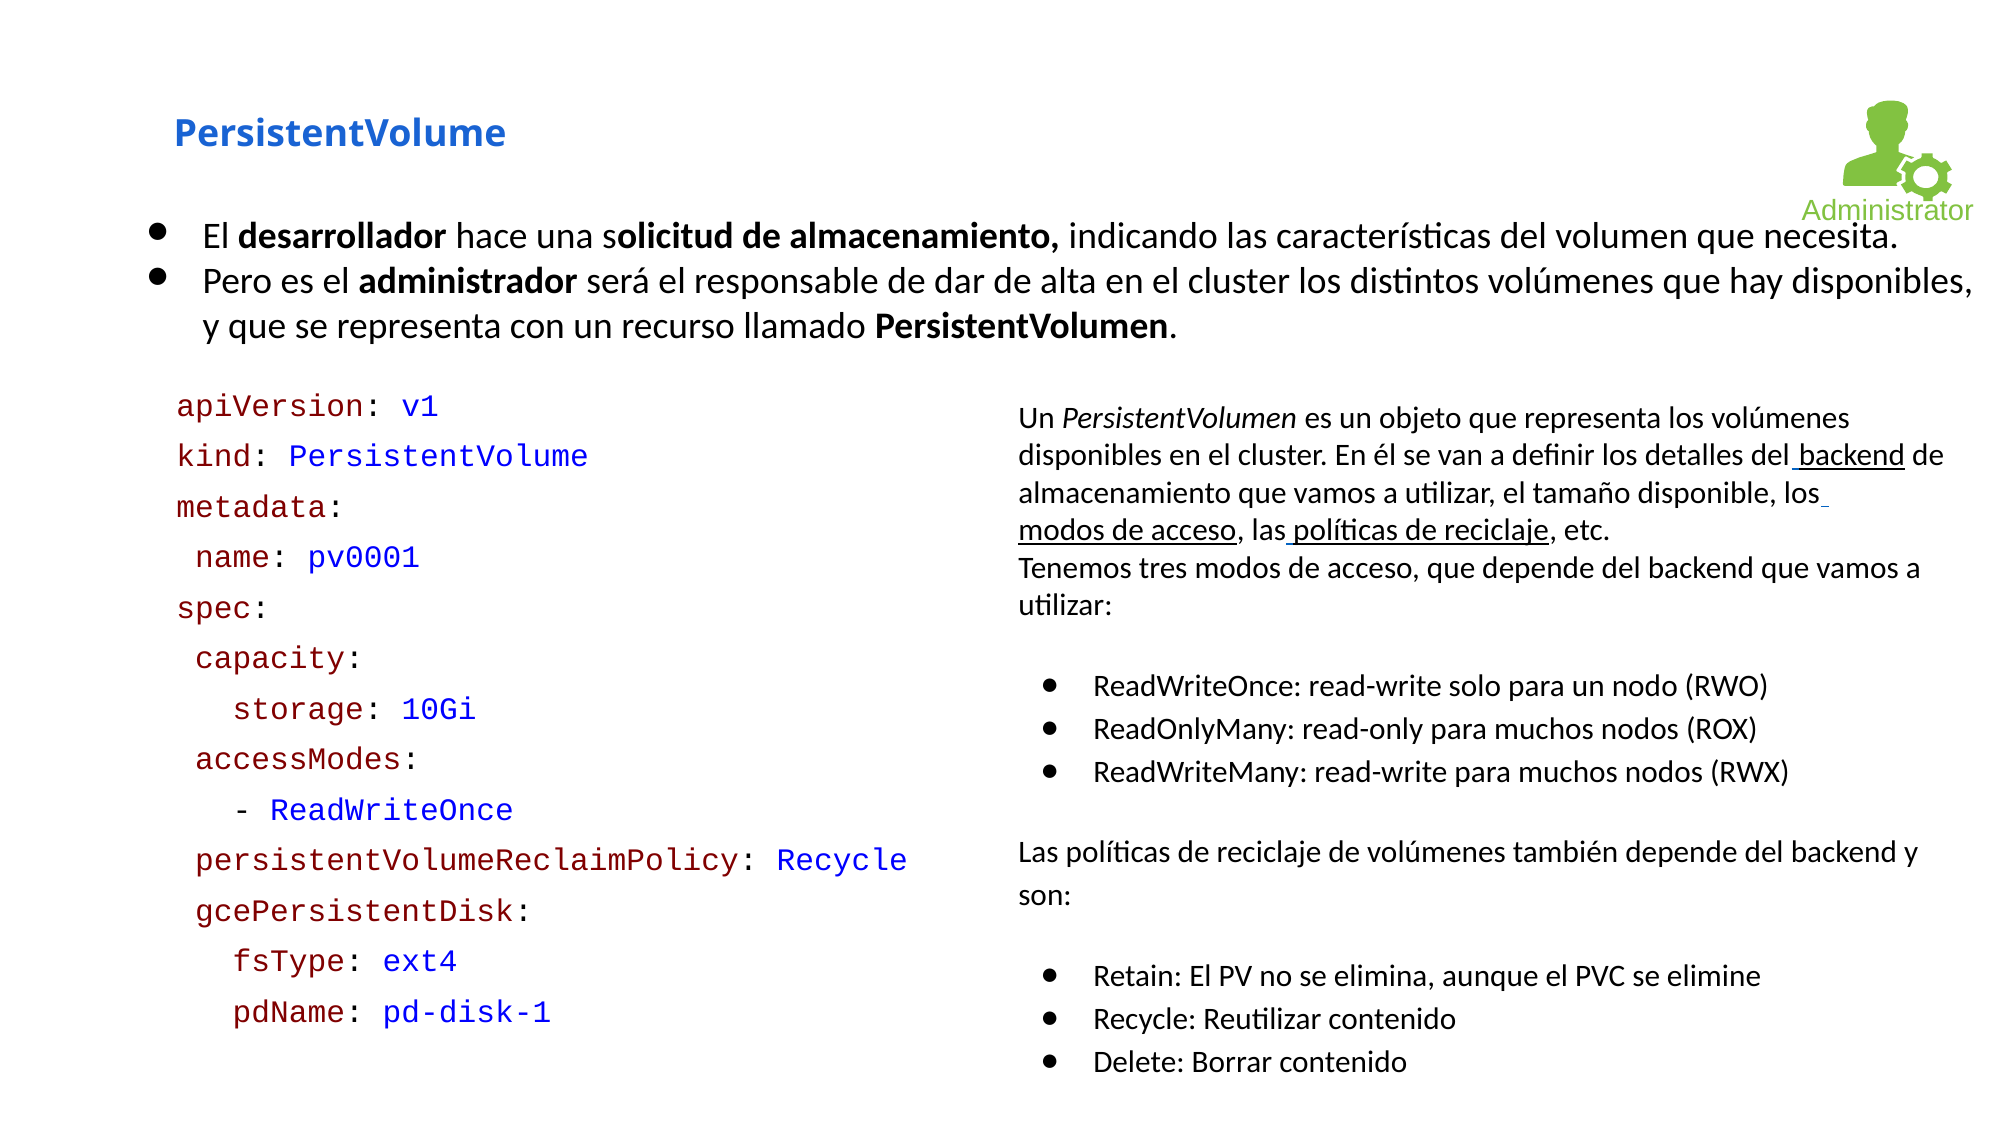

Administrator
PersistentVolume
El desarrollador hace una solicitud de almacenamiento, indicando las características del volumen que necesita.
Pero es el administrador será el responsable de dar de alta en el cluster los distintos volúmenes que hay disponibles, y que se representa con un recurso llamado PersistentVolumen.
apiVersion: v1
kind: PersistentVolume
metadata:
 name: pv0001
spec:
 capacity:
 storage: 10Gi
 accessModes:
 - ReadWriteOnce
 persistentVolumeReclaimPolicy: Recycle
 gcePersistentDisk:
 fsType: ext4
 pdName: pd-disk-1
Un PersistentVolumen es un objeto que representa los volúmenes disponibles en el cluster. En él se van a definir los detalles del backend de almacenamiento que vamos a utilizar, el tamaño disponible, los modos de acceso, las políticas de reciclaje, etc.
Tenemos tres modos de acceso, que depende del backend que vamos a utilizar:
ReadWriteOnce: read-write solo para un nodo (RWO)
ReadOnlyMany: read-only para muchos nodos (ROX)
ReadWriteMany: read-write para muchos nodos (RWX)
Las políticas de reciclaje de volúmenes también depende del backend y son:
Retain: El PV no se elimina, aunque el PVC se elimine
Recycle: Reutilizar contenido
Delete: Borrar contenido